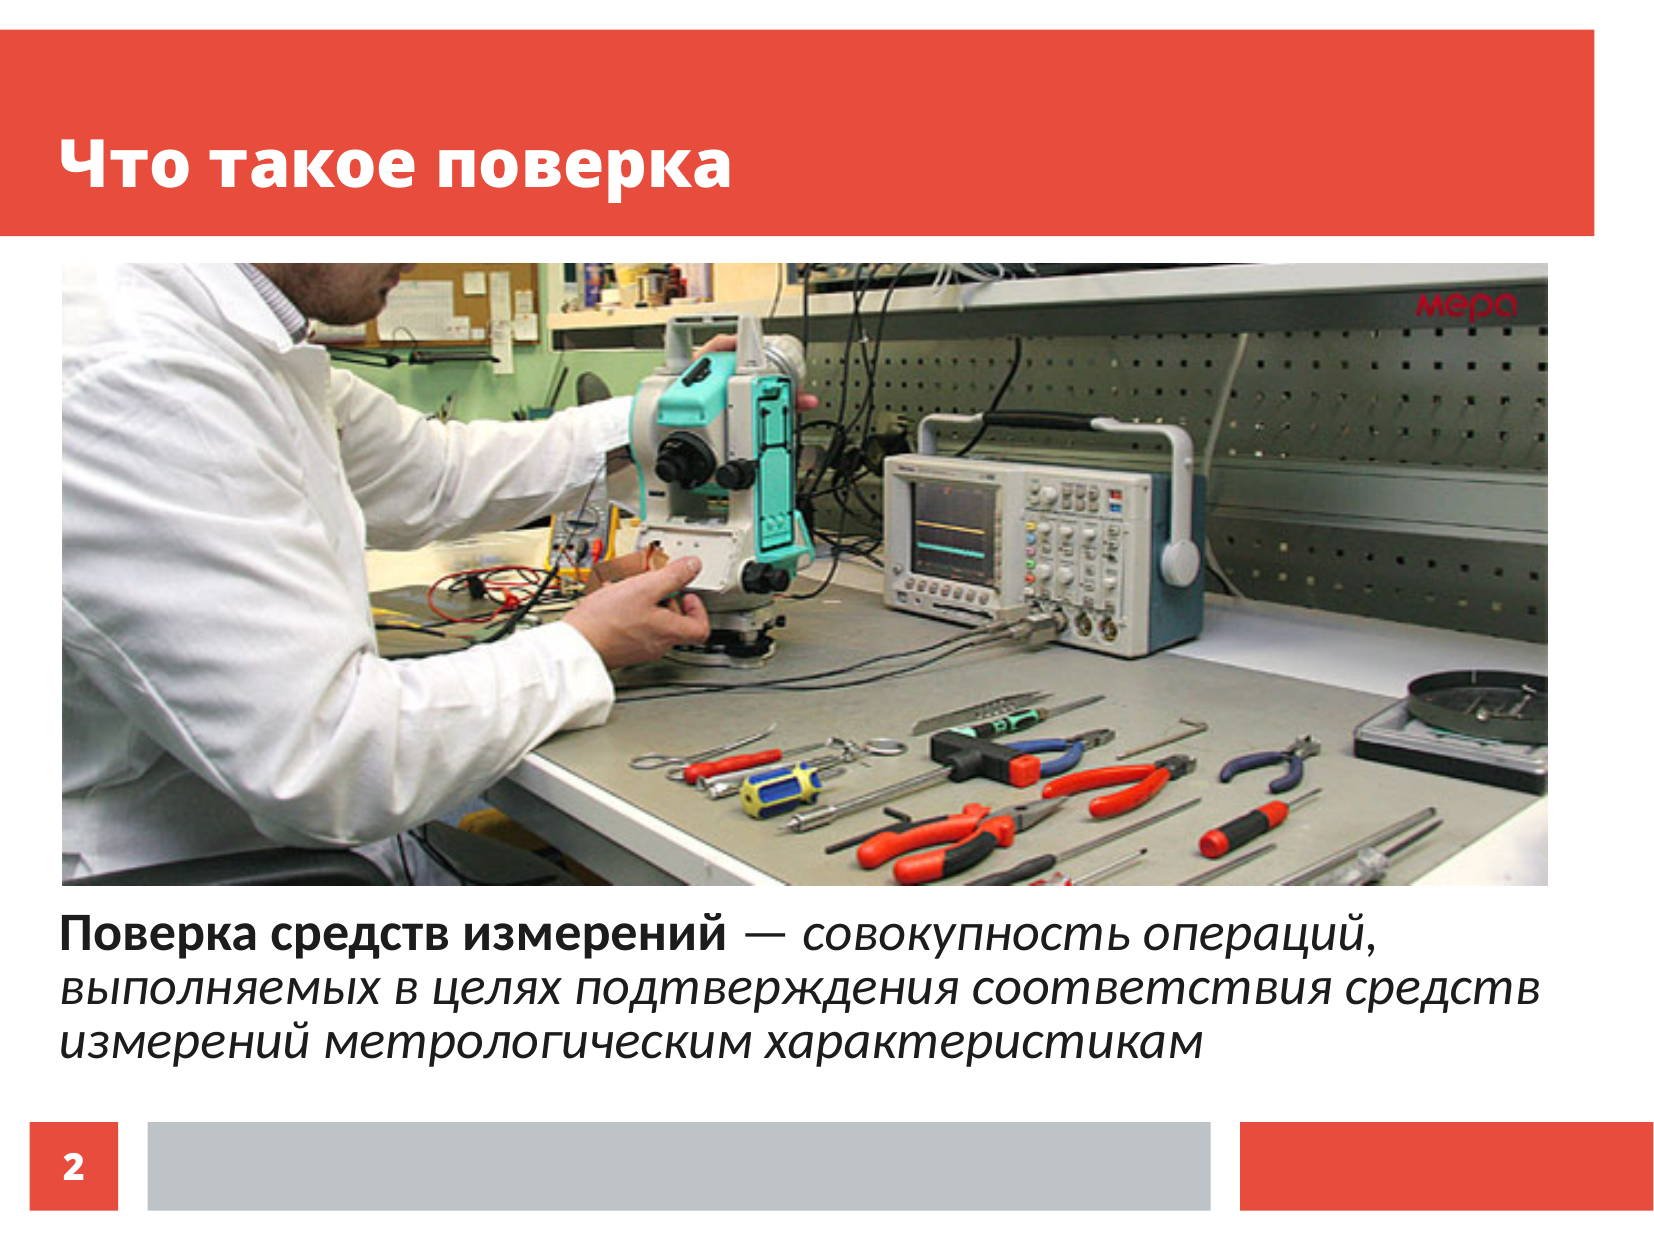

# Что такое поверка
Поверка средств измерений — совокупность операций, выполняемых в целях подтверждения соответствия средств измерений метрологическим характеристикам
2